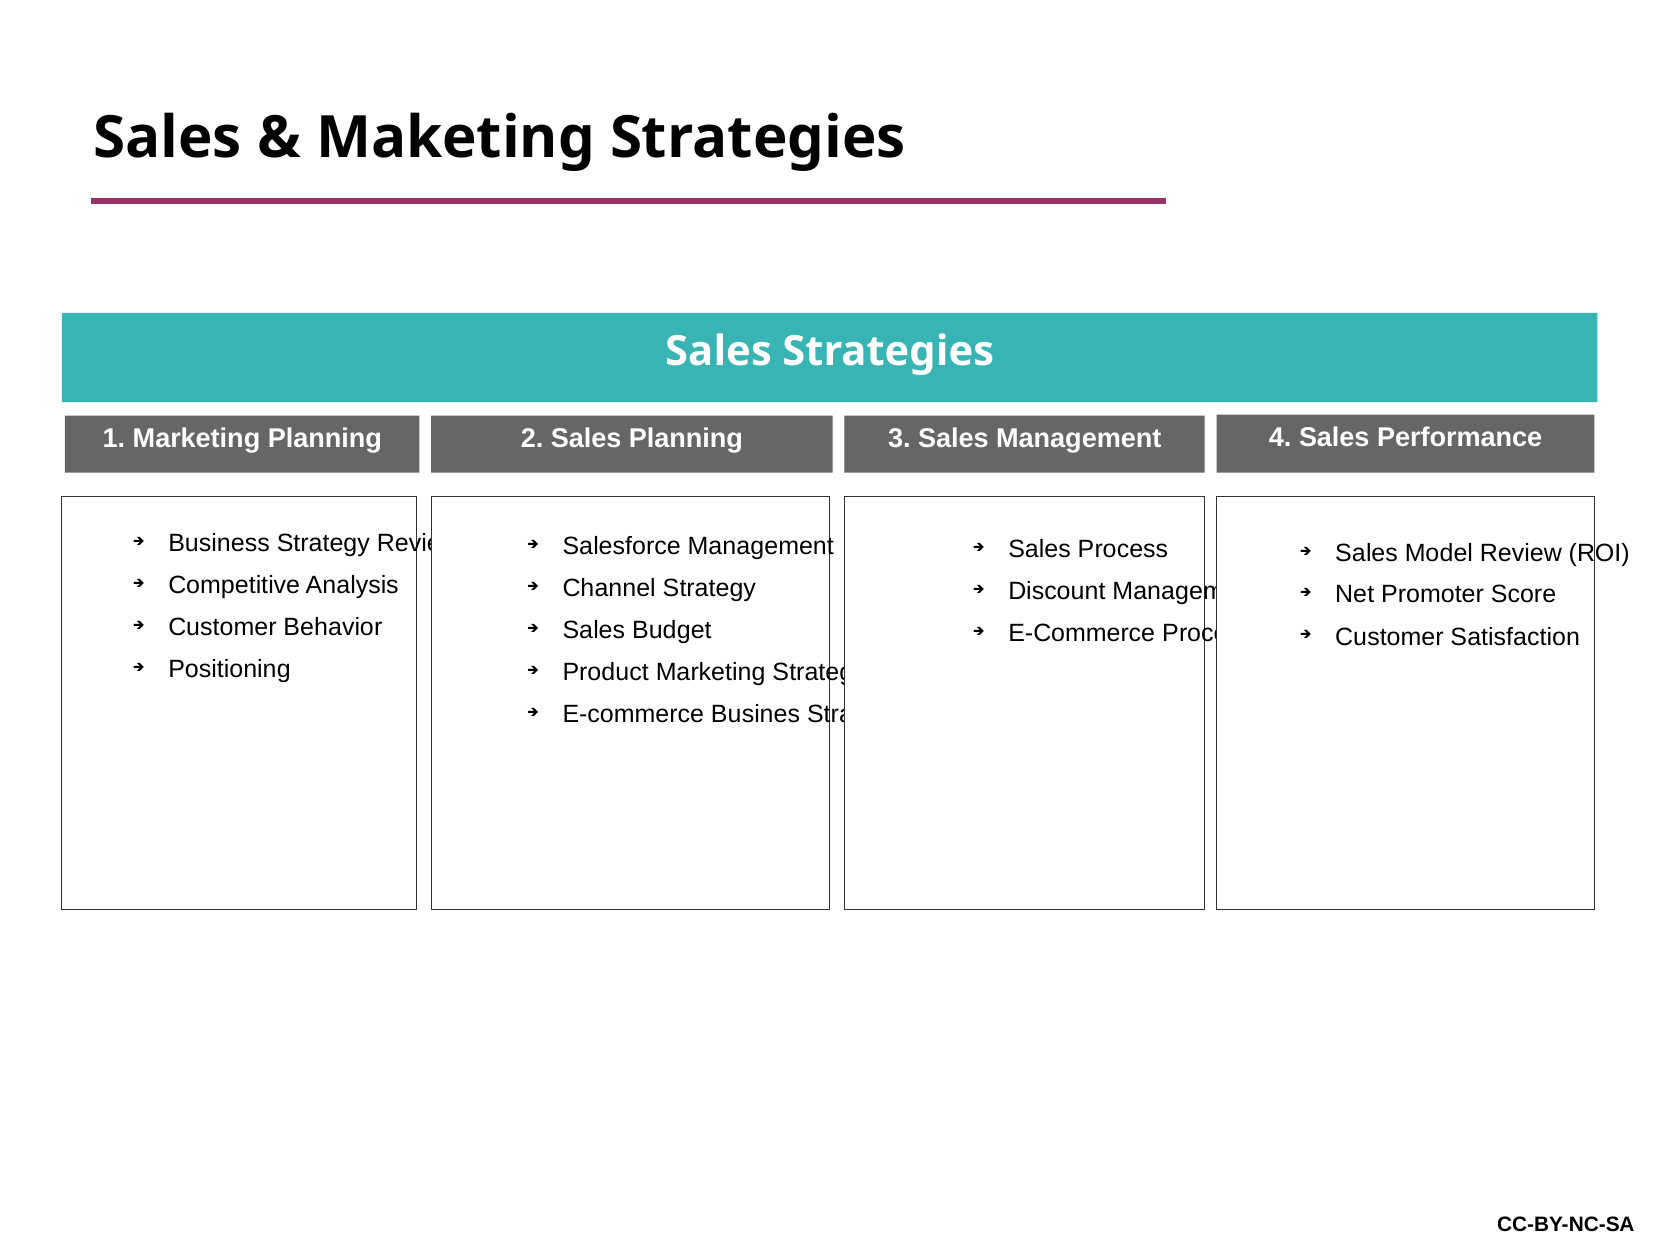

# Sales & Maketing Strategies
Sales Strategies
4. Sales Performance
1. Marketing Planning
2. Sales Planning
3. Sales Management
Sales Process
Discount Management
E-Commerce Process
Salesforce Management
Channel Strategy
Sales Budget
Product Marketing Strategy
E-commerce Busines Strategy
Sales Model Review (ROI)
Net Promoter Score
Customer Satisfaction
Business Strategy Review
Competitive Analysis
Customer Behavior
Positioning
CC-BY-NC-SA